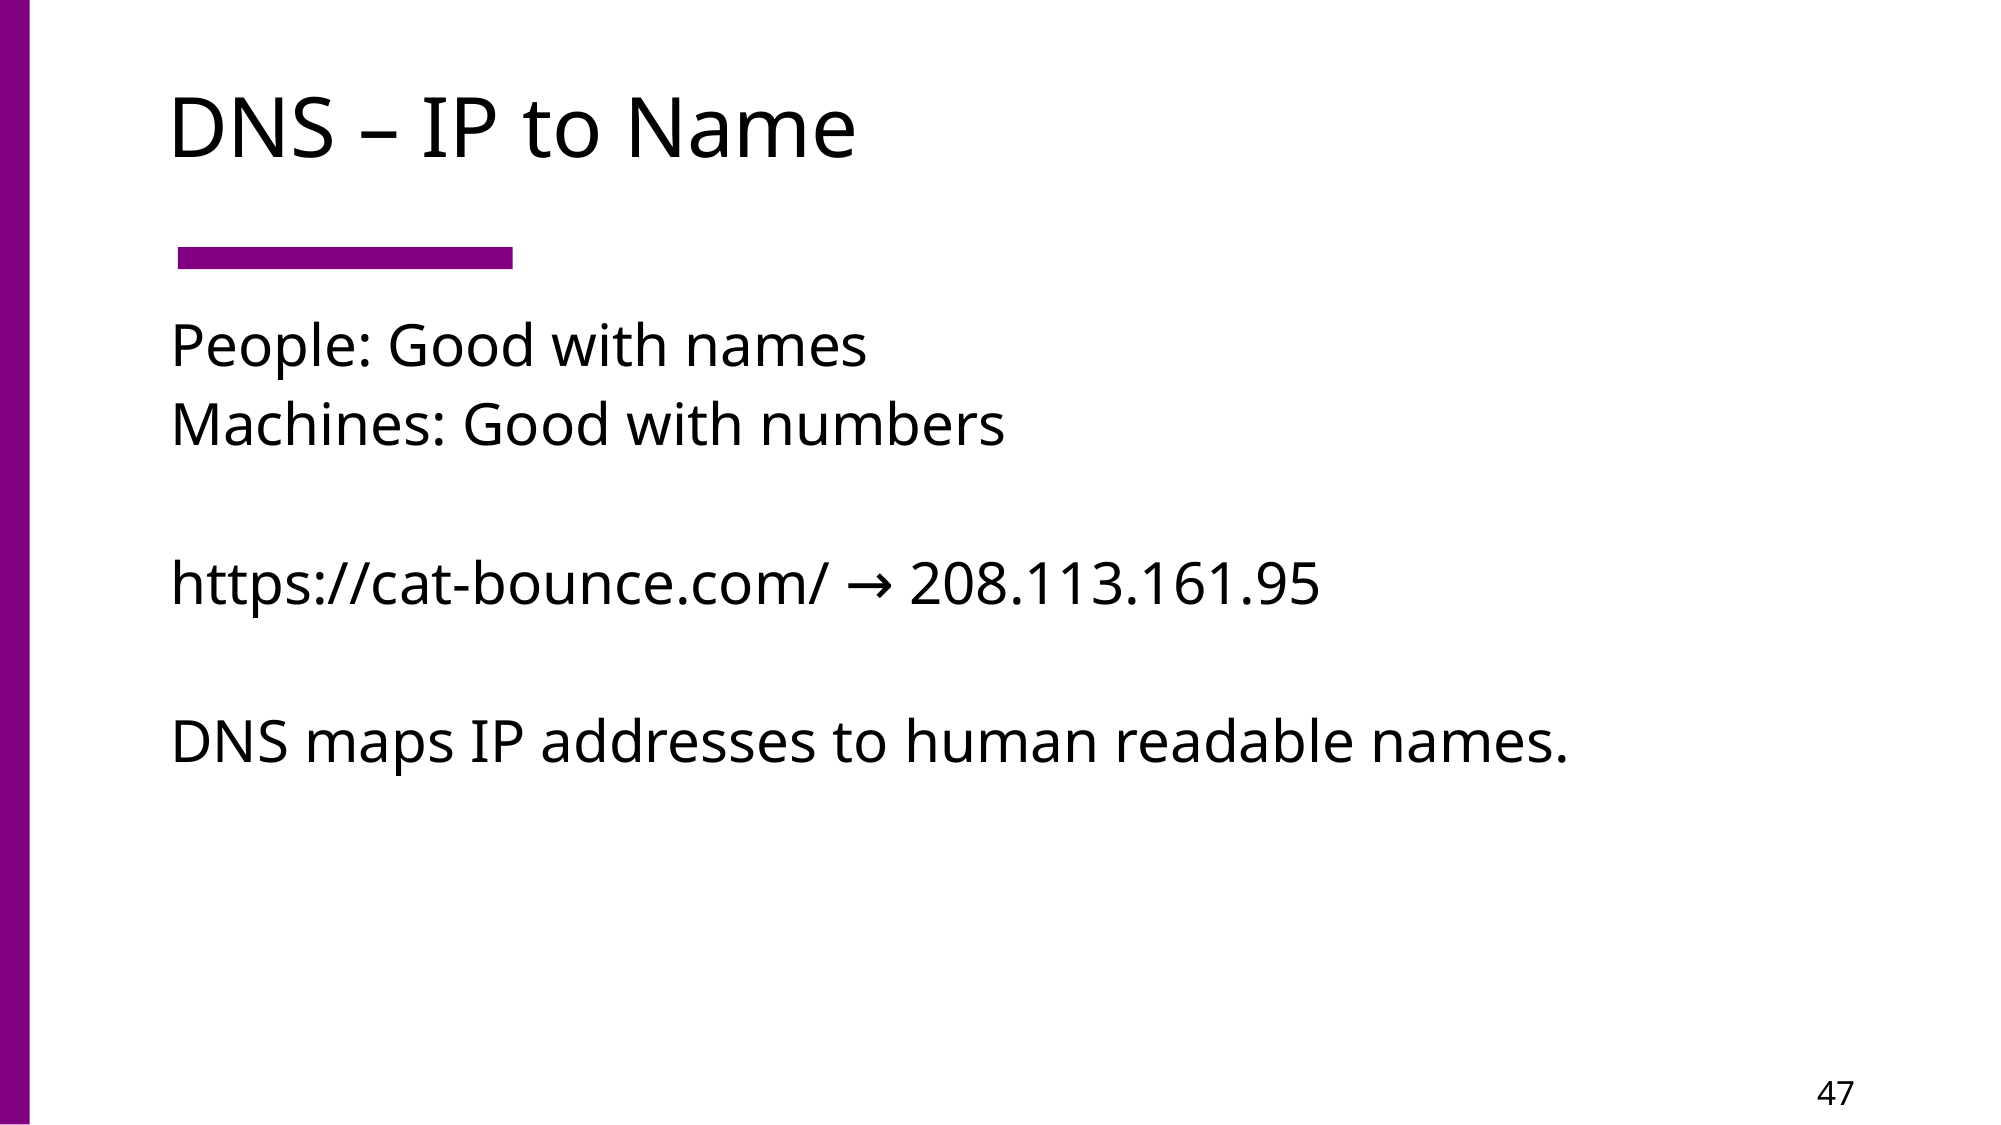

# DNS – IP to Name
People: Good with names
Machines: Good with numbers
https://cat-bounce.com/ → 208.113.161.95
DNS maps IP addresses to human readable names.